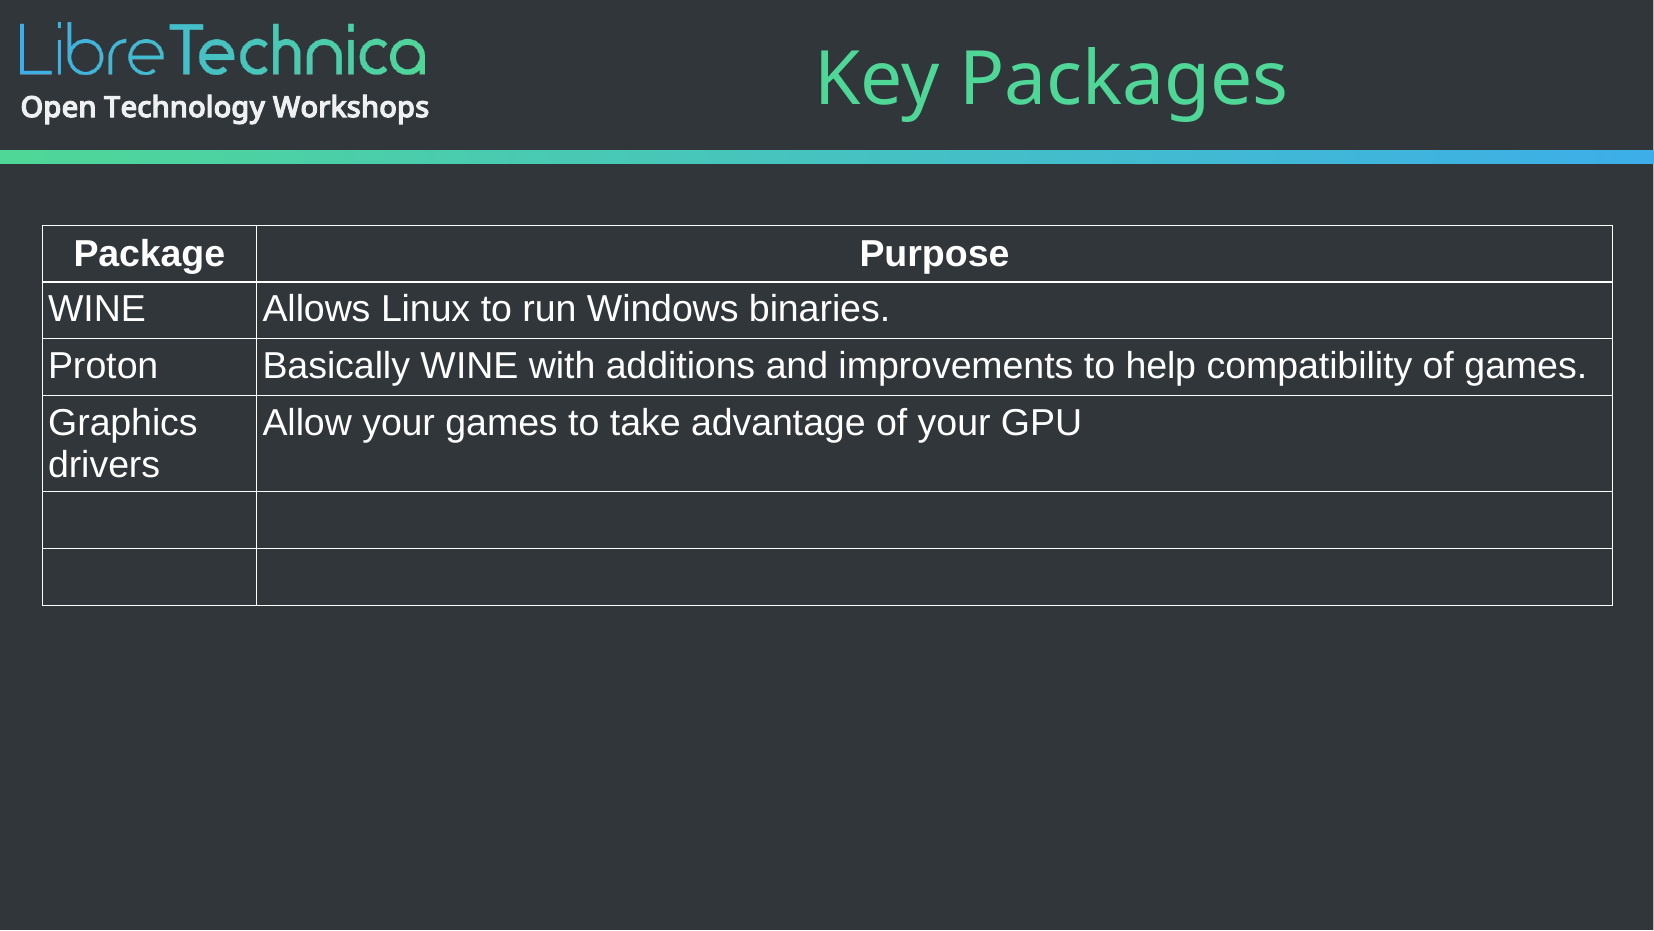

Key Packages
# Open Technology Workshops
| Package | Purpose |
| --- | --- |
| WINE | Allows Linux to run Windows binaries. |
| Proton | Basically WINE with additions and improvements to help compatibility of games. |
| Graphics drivers | Allow your games to take advantage of your GPU |
| | |
| | |